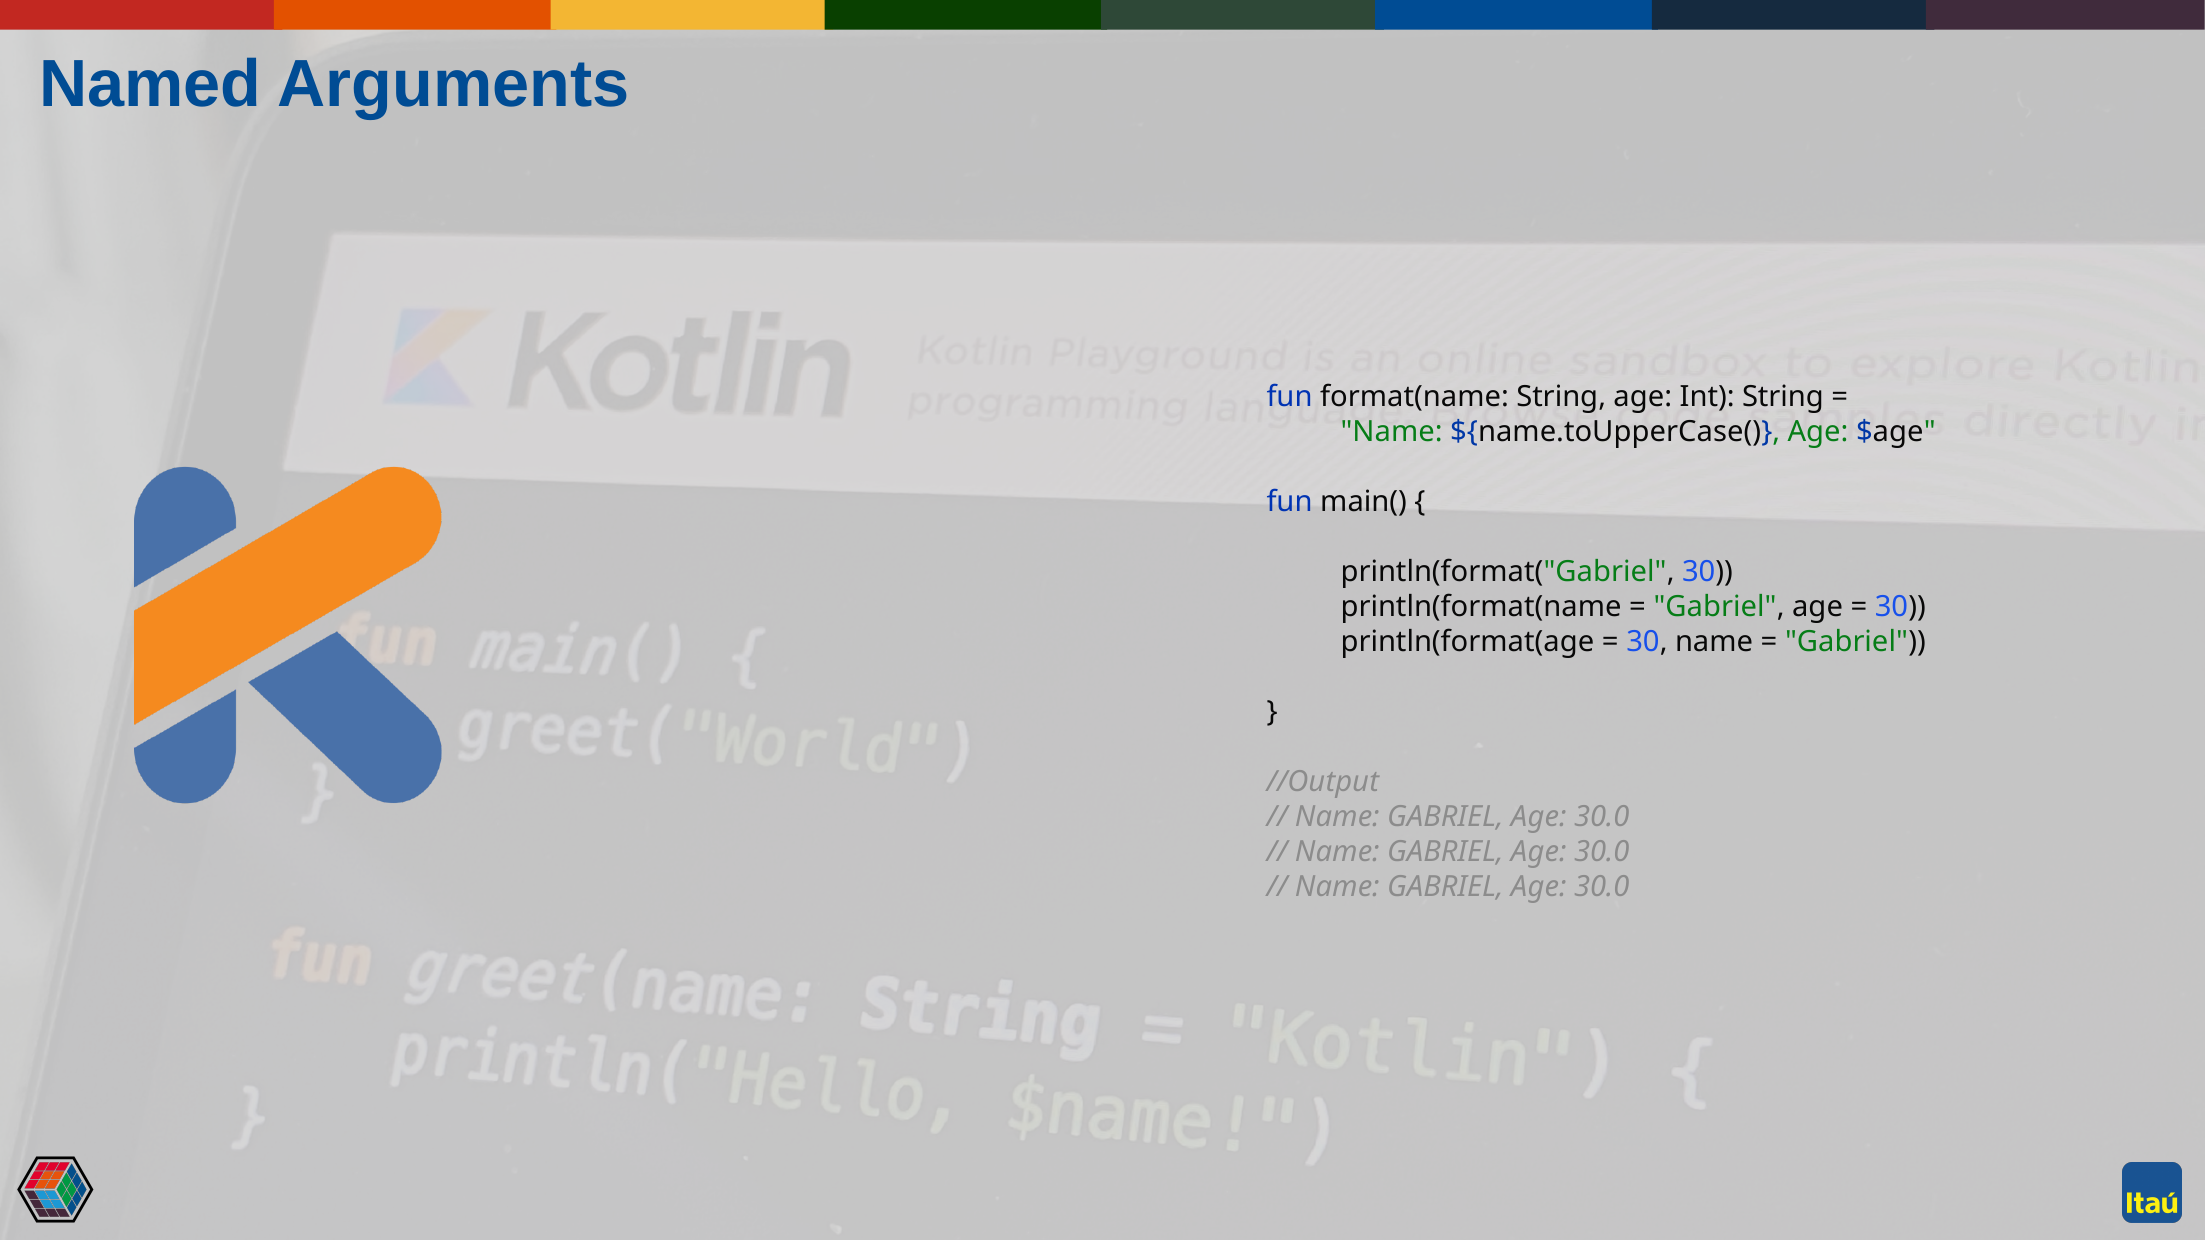

# Named Arguments
fun format(name: String, age: Int): String =
	"Name: ${name.toUpperCase()}, Age: $age"
fun main() {
	println(format("Gabriel", 30))
	println(format(name = "Gabriel", age = 30))
	println(format(age = 30, name = "Gabriel"))
}
//Output
// Name: GABRIEL, Age: 30.0
// Name: GABRIEL, Age: 30.0
// Name: GABRIEL, Age: 30.0